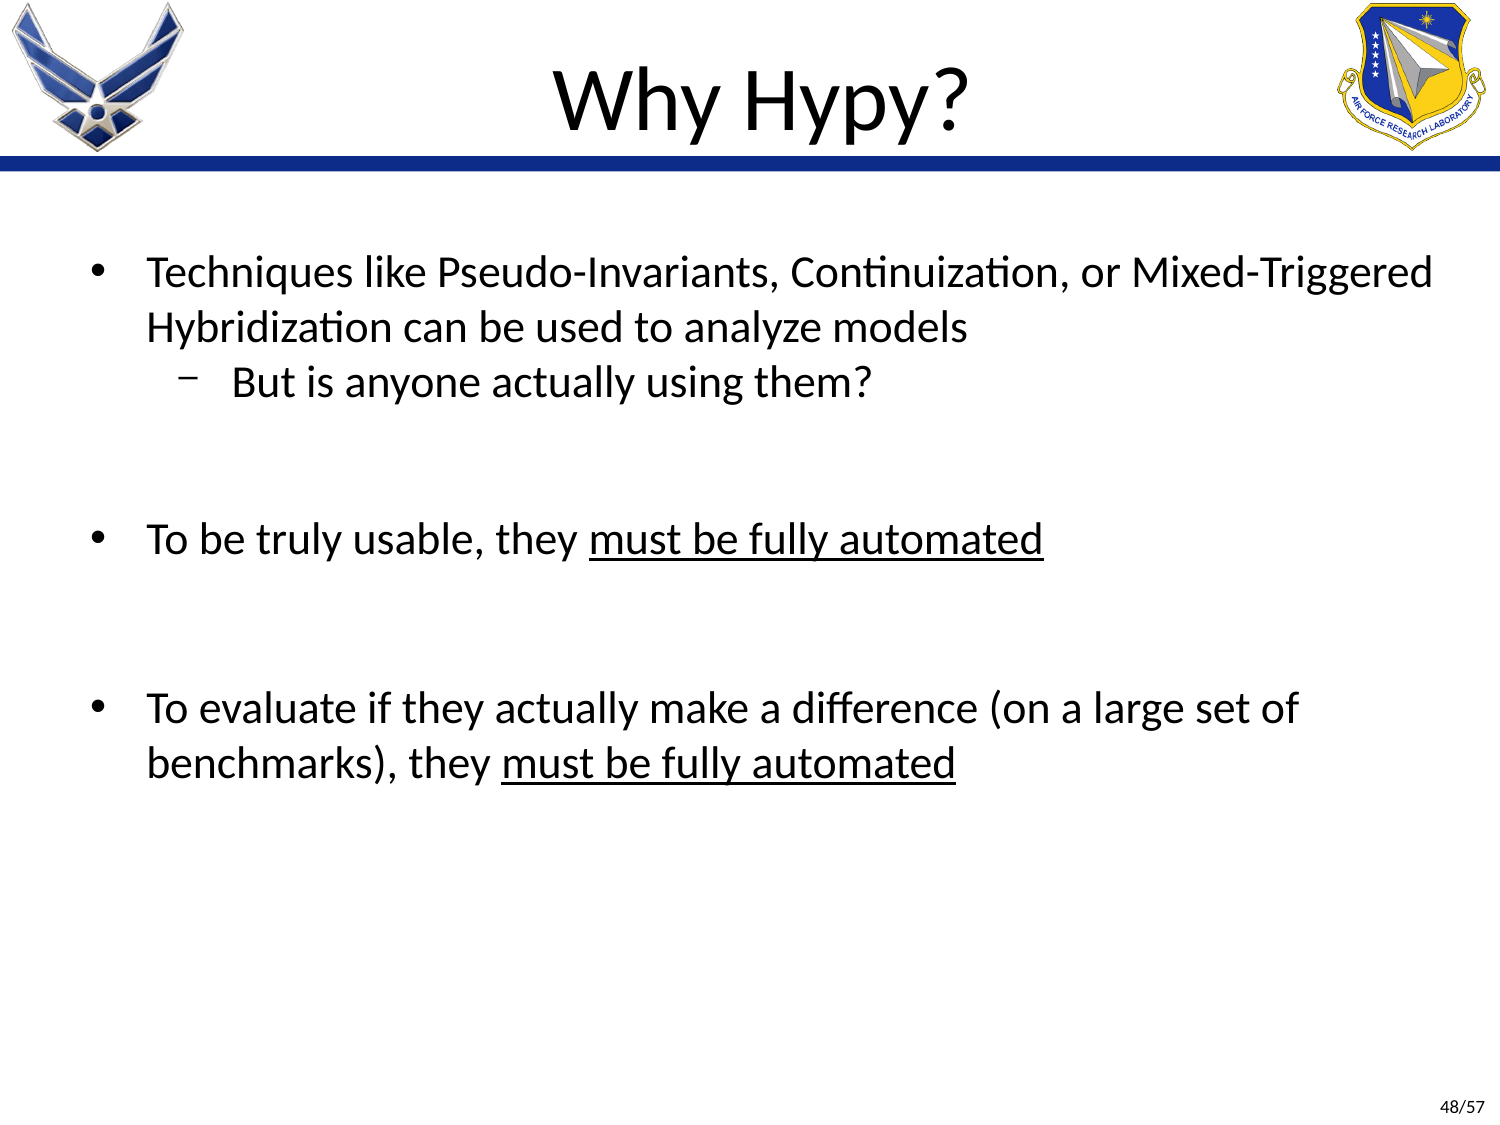

# Why Hypy?
Techniques like Pseudo-Invariants, Continuization, or Mixed-Triggered Hybridization can be used to analyze models
But is anyone actually using them?
To be truly usable, they must be fully automated
To evaluate if they actually make a difference (on a large set of benchmarks), they must be fully automated